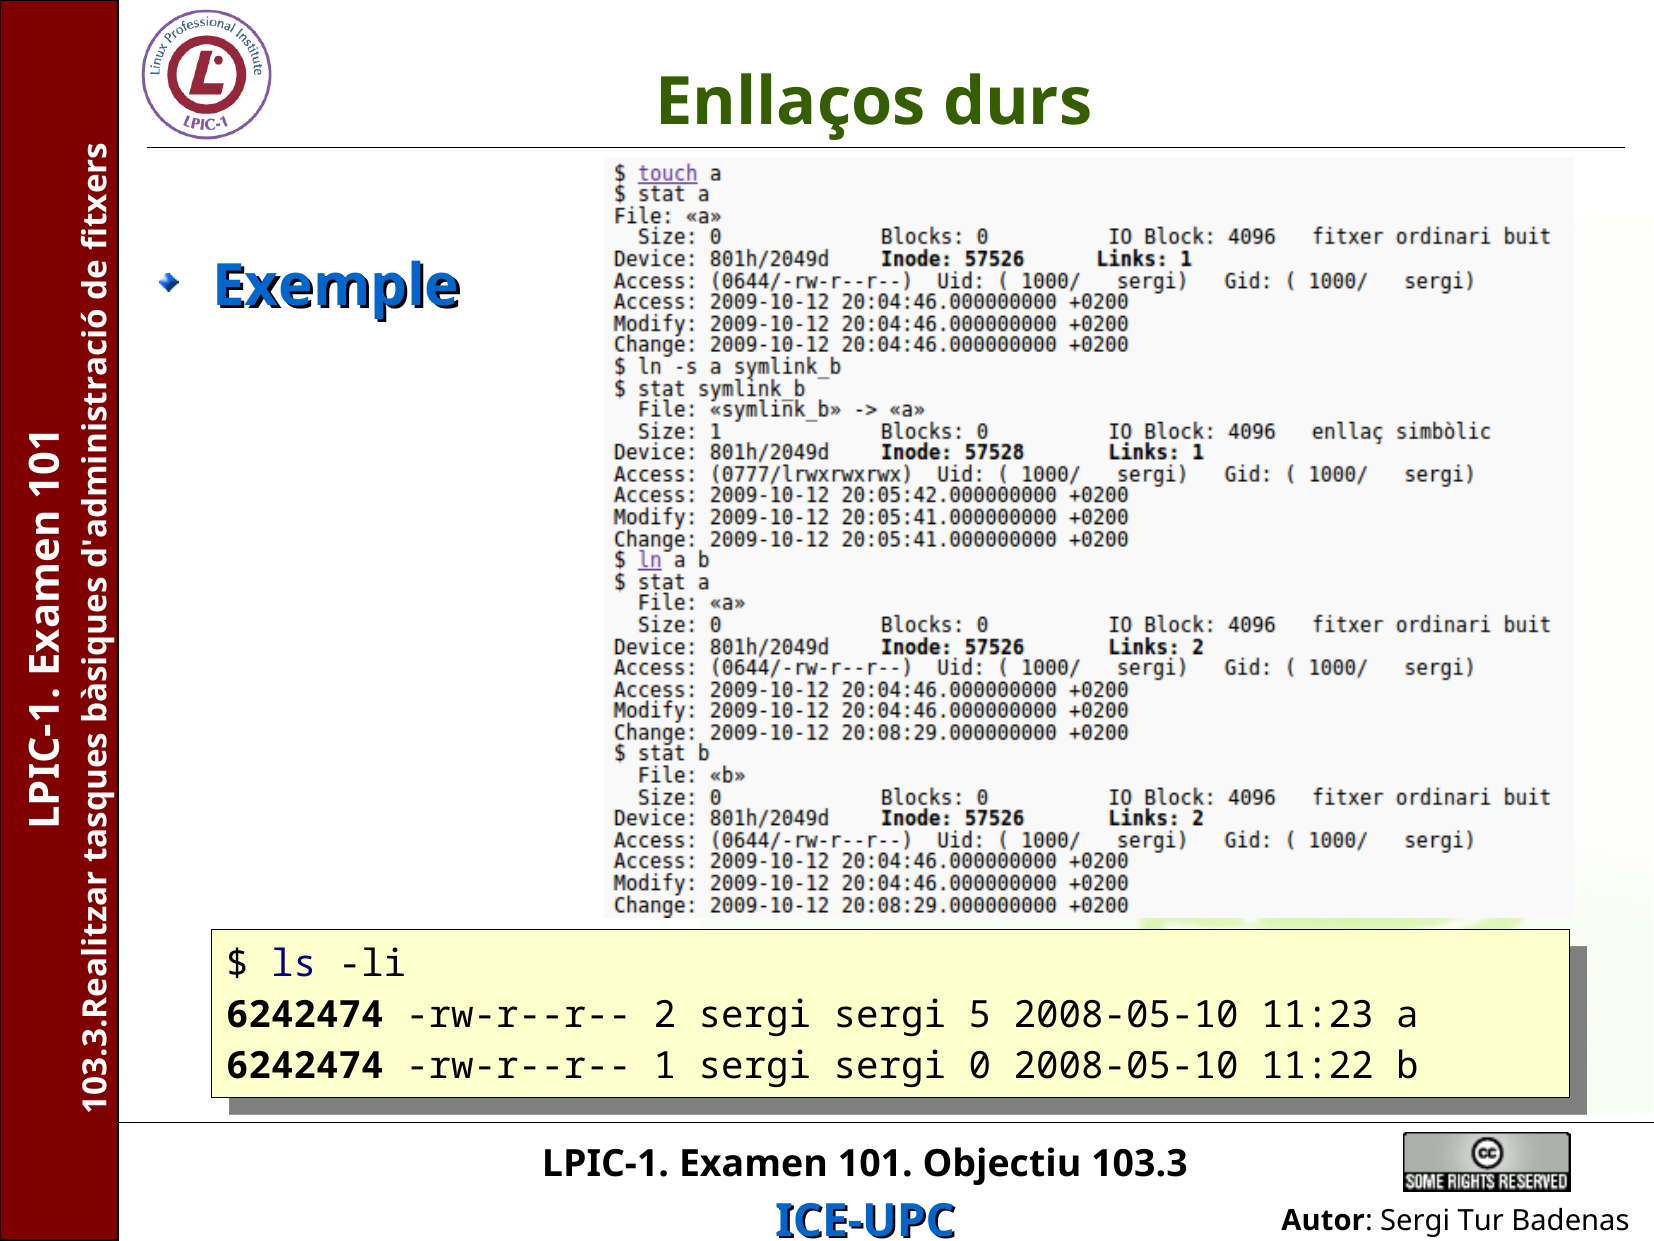

# Enllaços durs
Exemple
$ ls -li
6242474 -rw-r--r-- 2 sergi sergi 5 2008-05-10 11:23 a
6242474 -rw-r--r-- 1 sergi sergi 0 2008-05-10 11:22 b